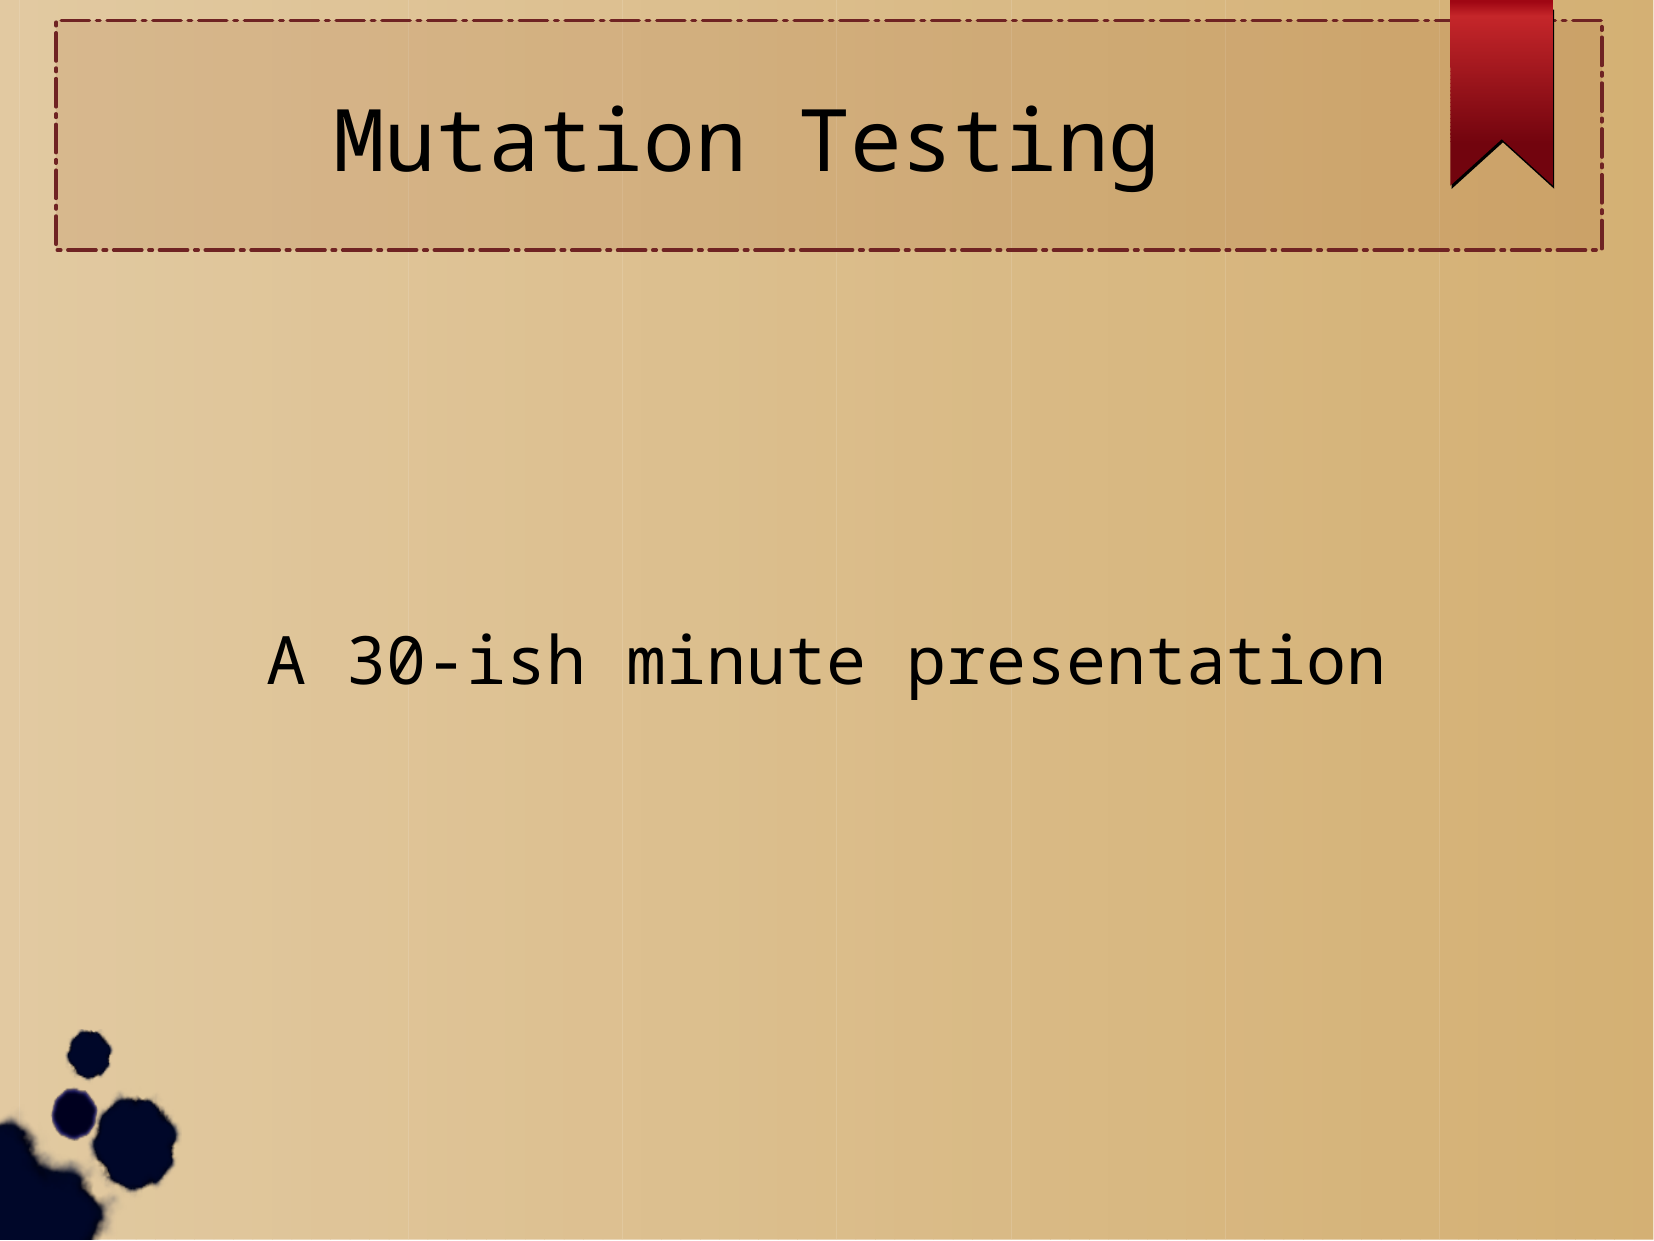

# Mutation Testing
A 30-ish minute presentation